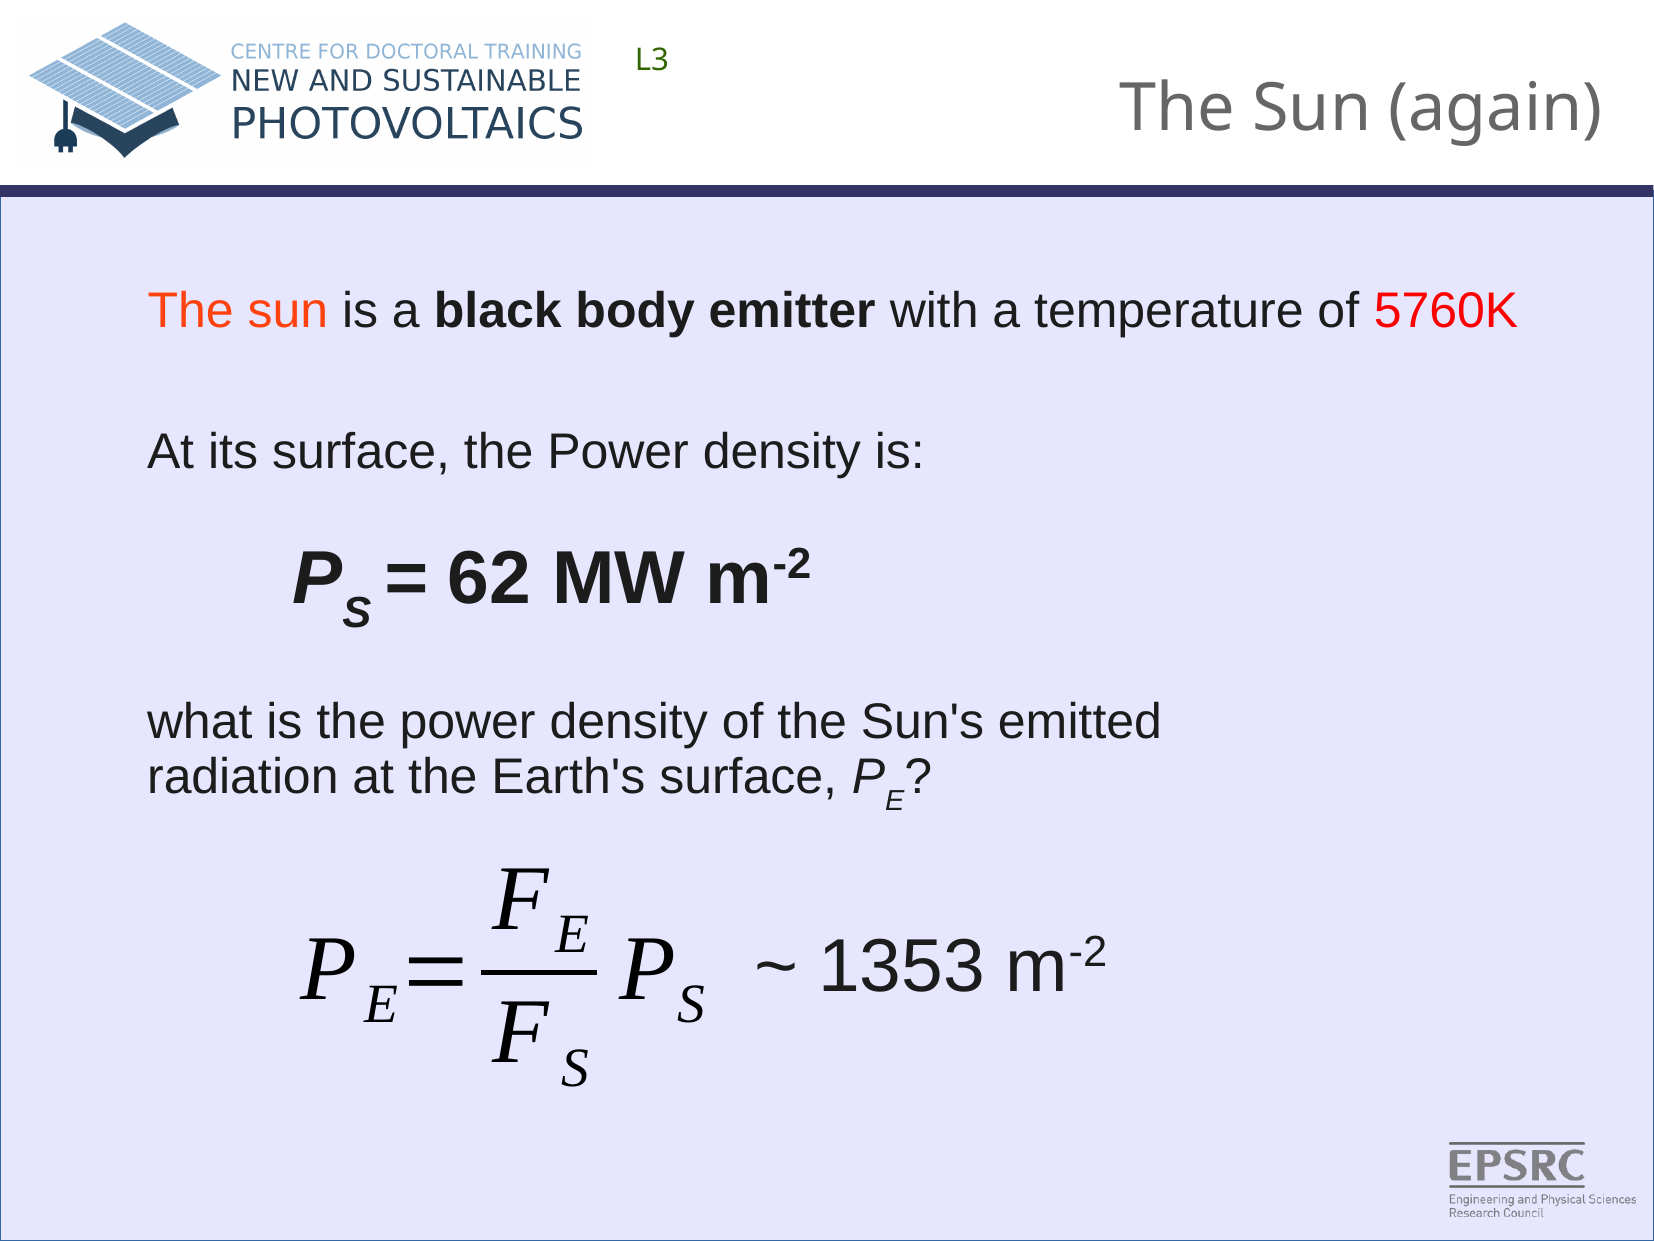

L3
The Sun (again)
The sun is a black body emitter with a temperature of 5760K
At its surface, the Power density is:
 PS = 62 MW m-2
what is the power density of the Sun's emitted radiation at the Earth's surface, PE?
 ~ 1353 m-2